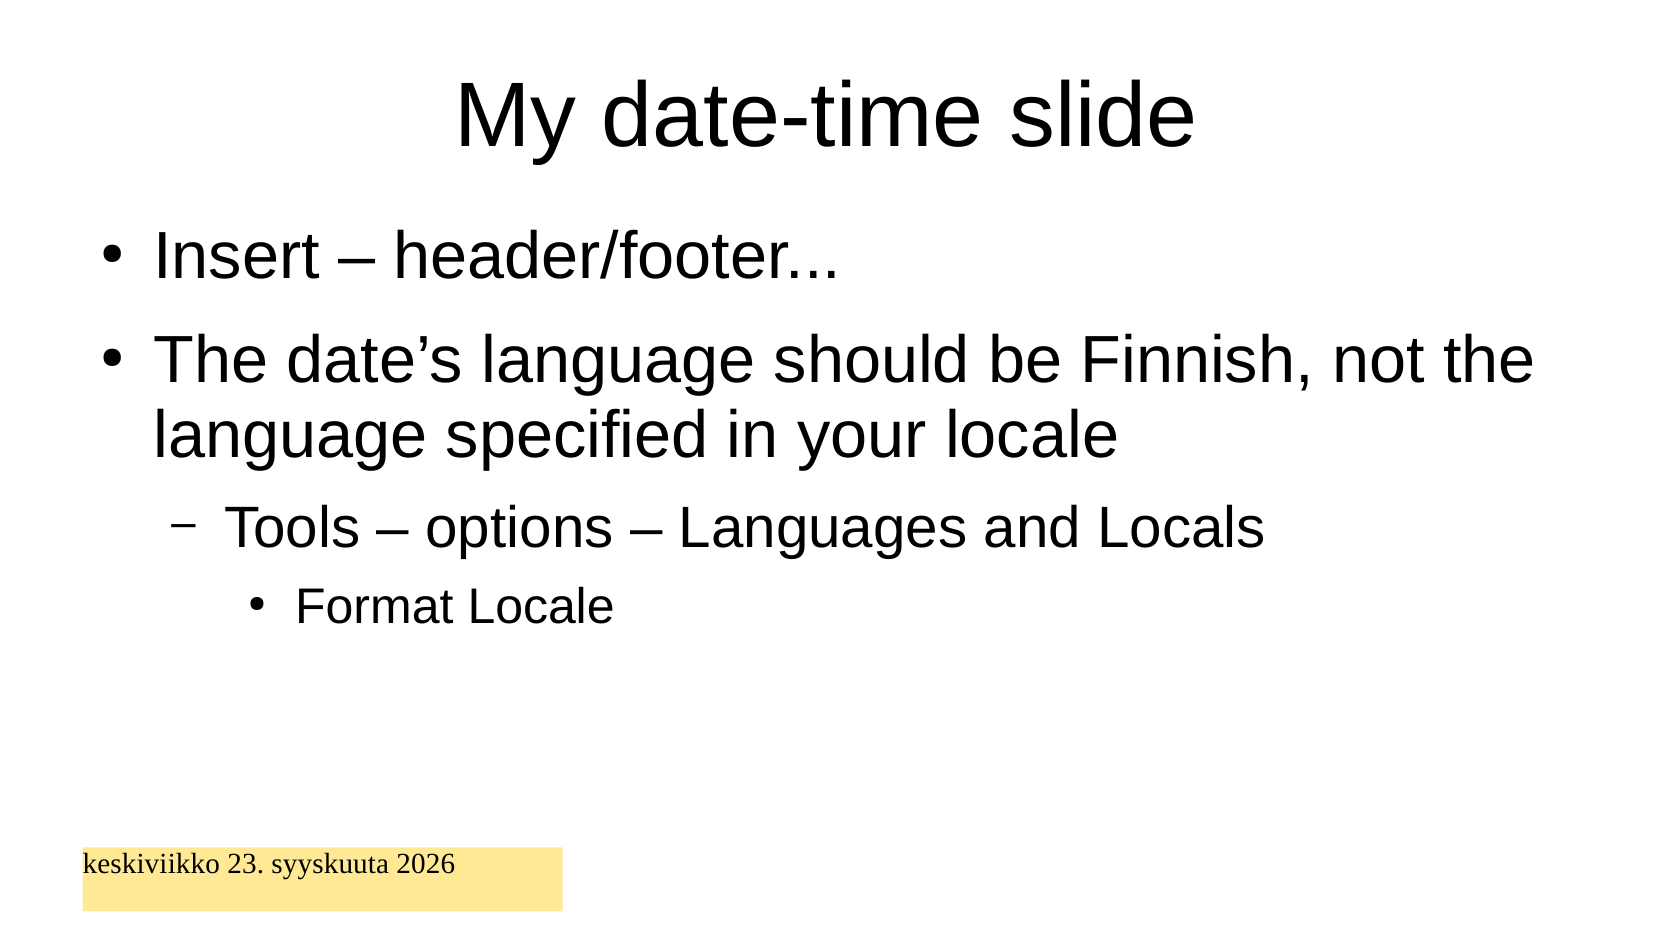

# My date-time slide
Insert – header/footer...
The date’s language should be Finnish, not the language specified in your locale
Tools – options – Languages and Locals
Format Locale